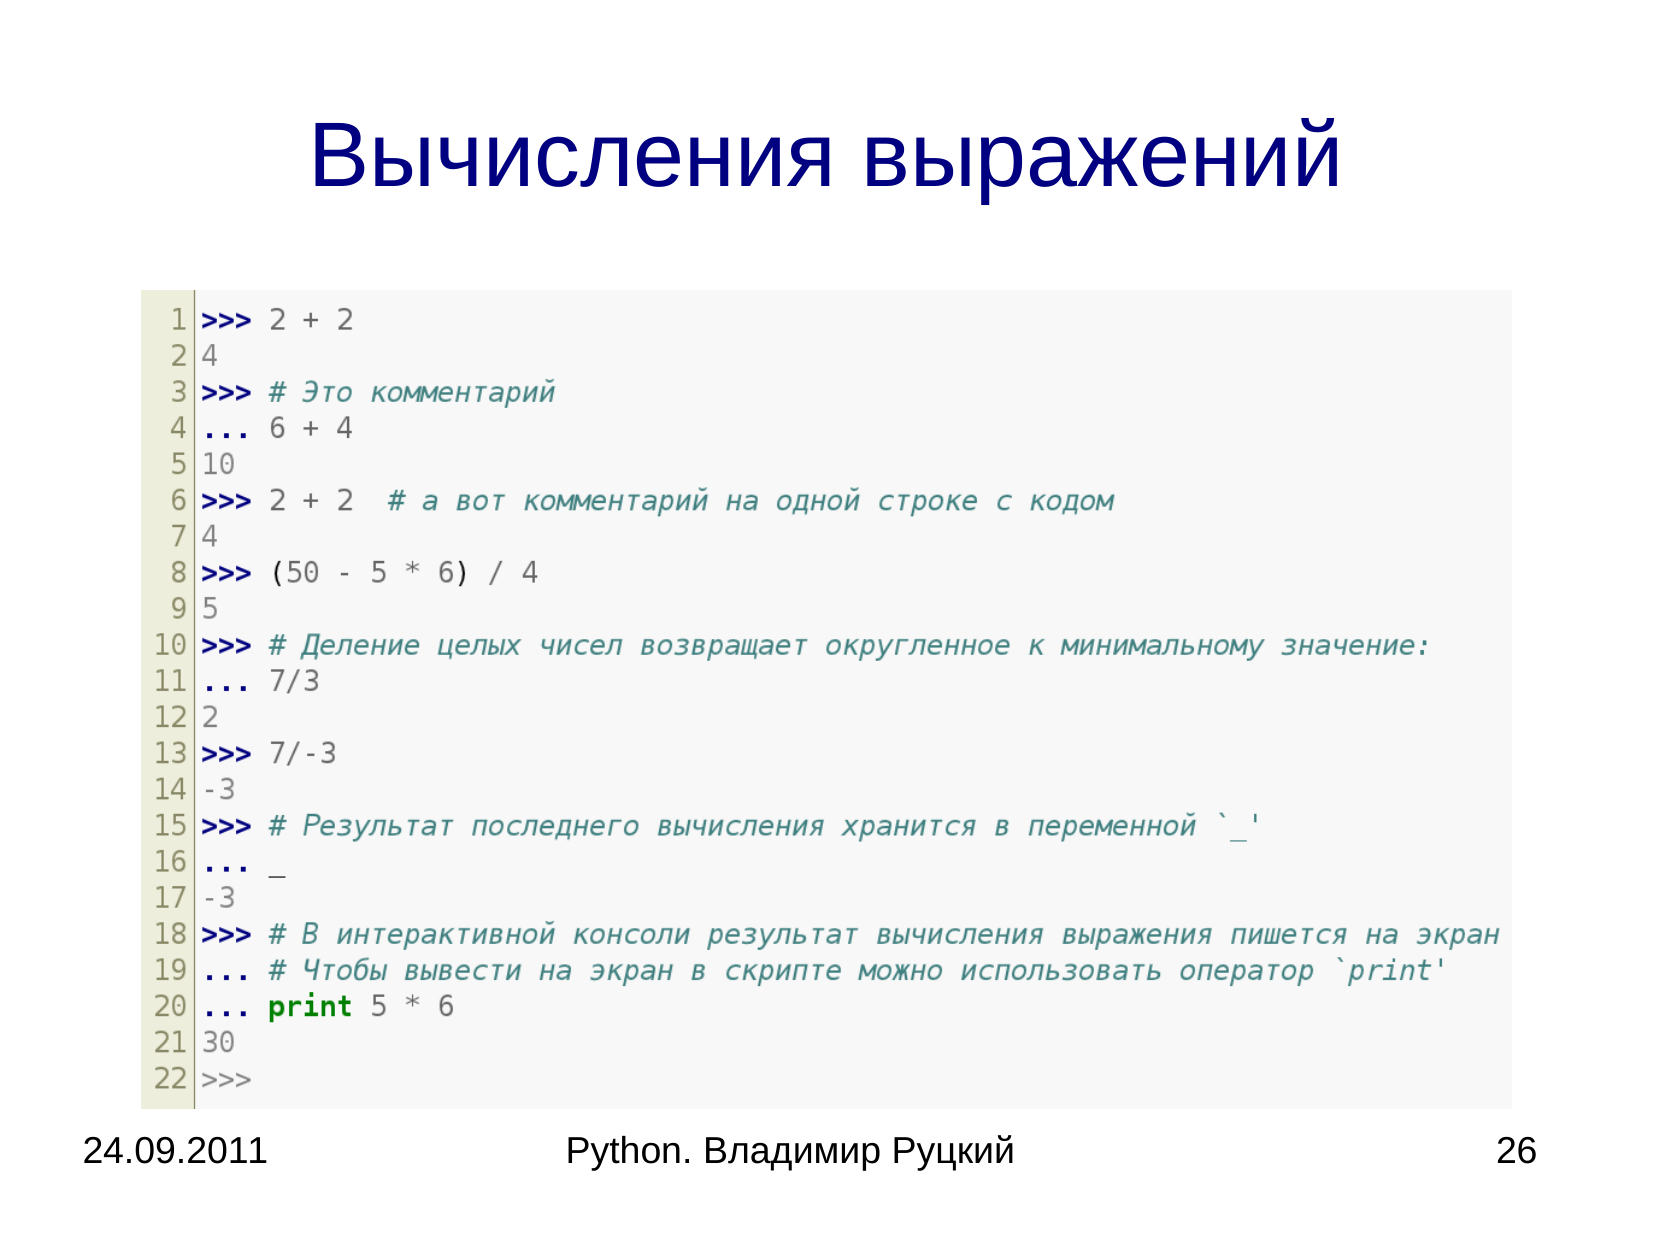

# Вычисления выражений
24.09.2011
Python. Владимир Руцкий
26